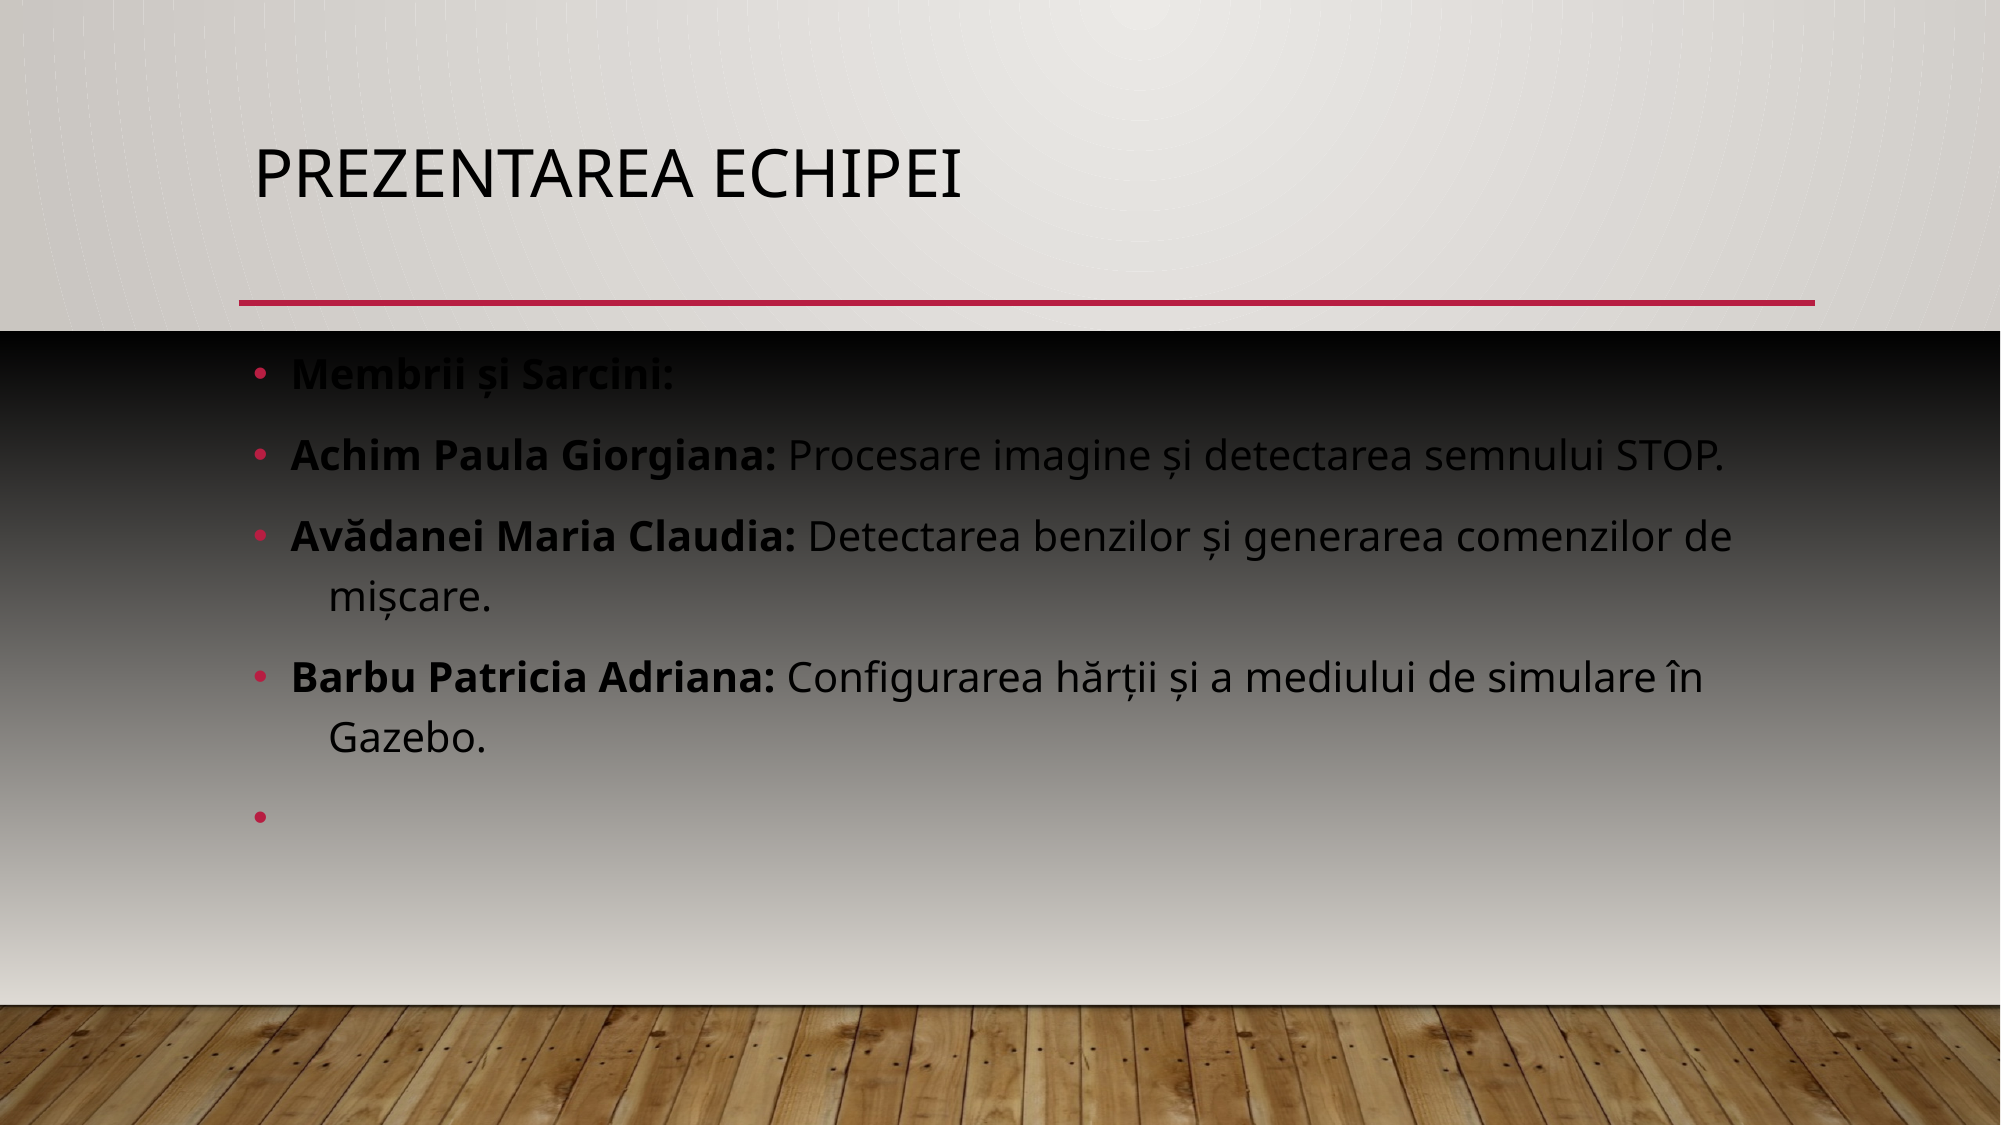

# Prezentarea echipei
Membrii și Sarcini:
Achim Paula Giorgiana: Procesare imagine și detectarea semnului STOP.
Avădanei Maria Claudia: Detectarea benzilor și generarea comenzilor de mișcare.
Barbu Patricia Adriana: Configurarea hărții și a mediului de simulare în Gazebo.